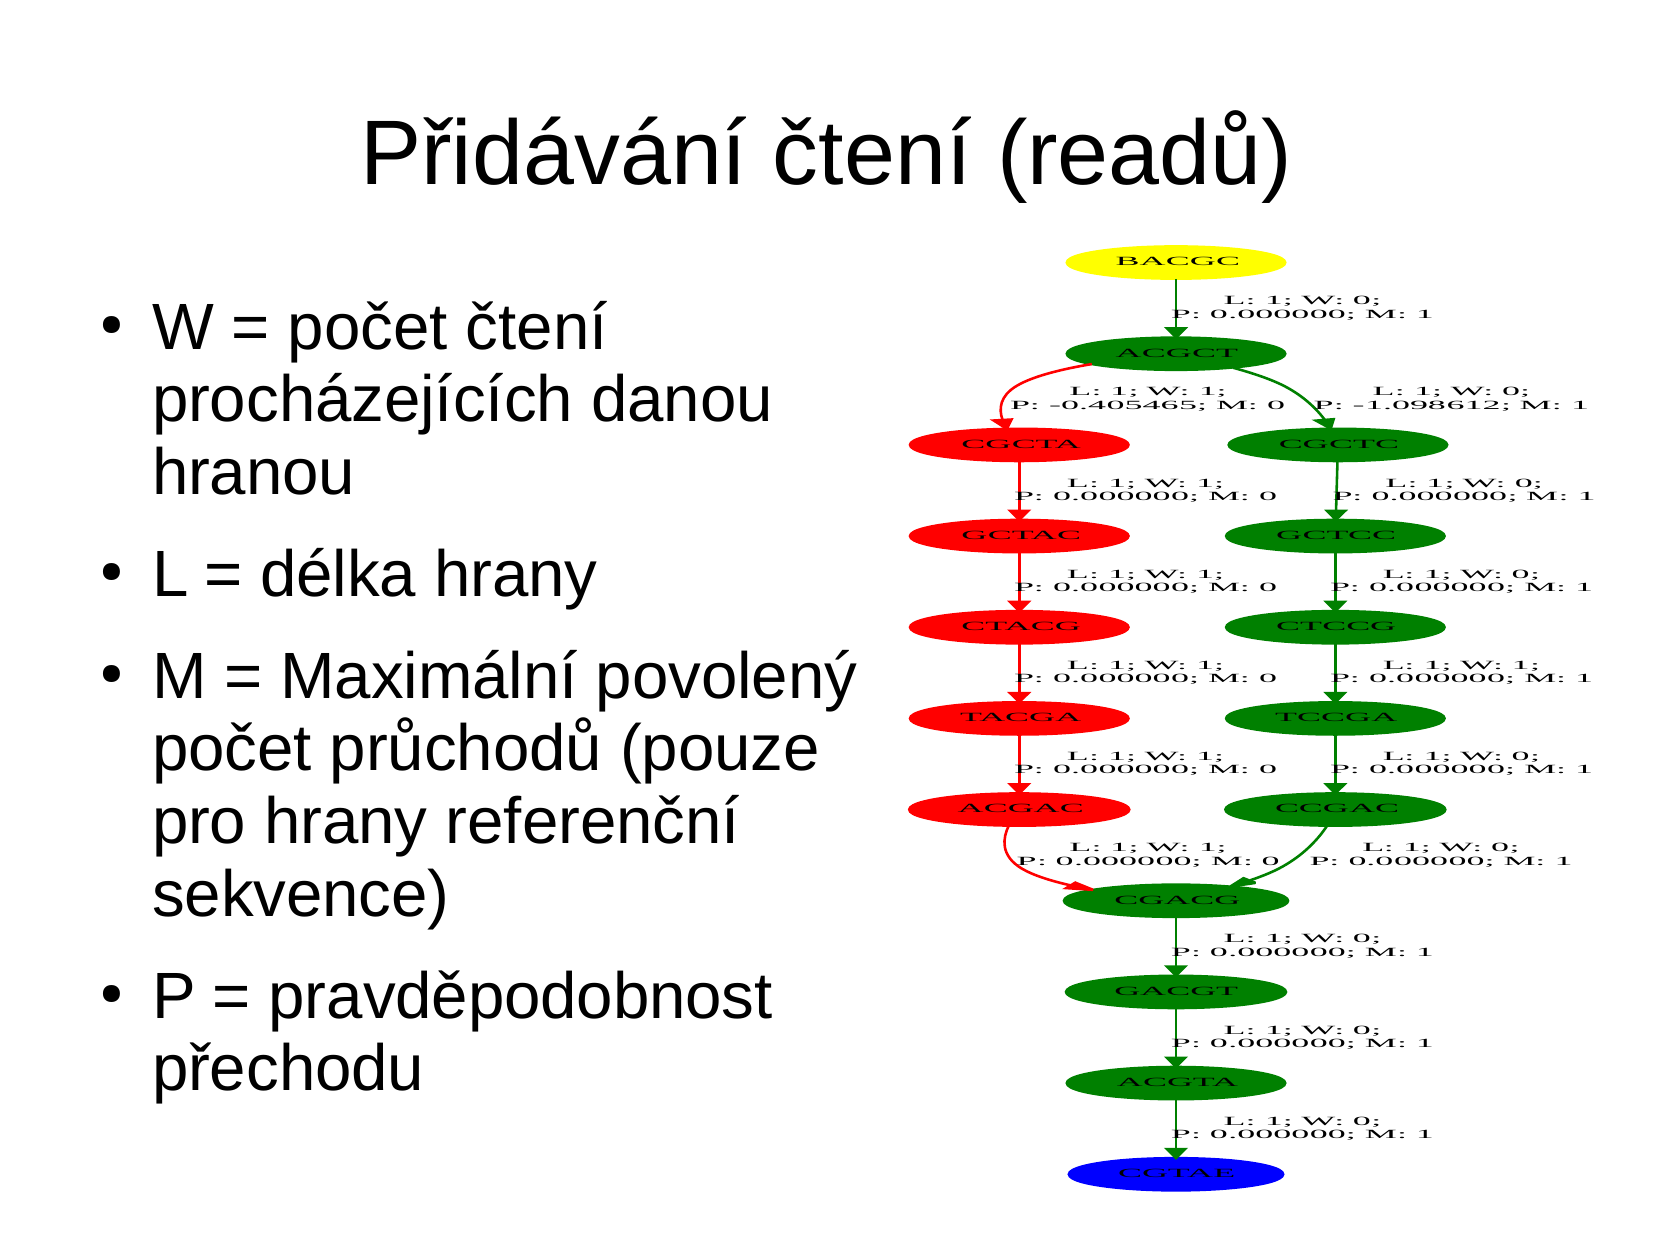

# Přidávání čtení (readů)
W = počet čtení procházejících danou hranou
L = délka hrany
M = Maximální povolený počet průchodů (pouze pro hrany referenční sekvence)
P = pravděpodobnost přechodu